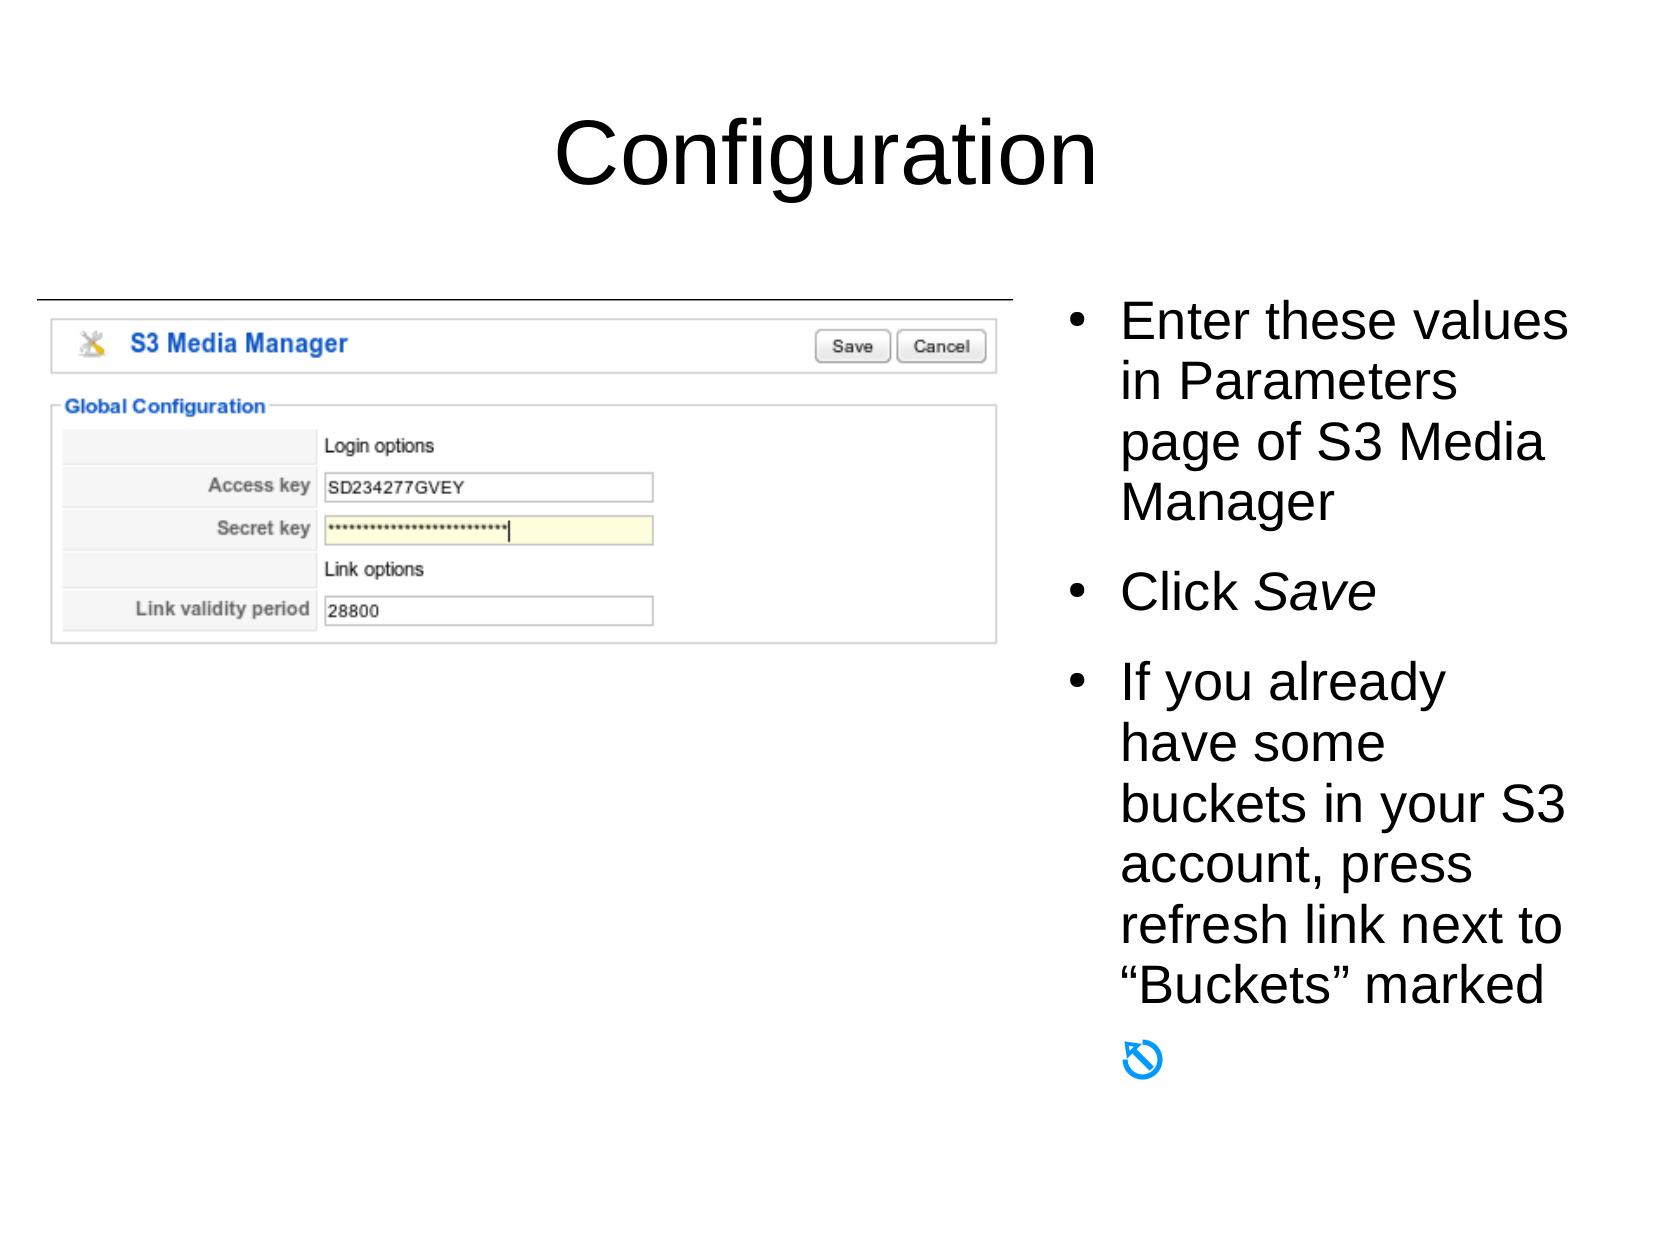

# Configuration
Enter these values in Parameters page of S3 Media Manager
Click Save
If you already have some buckets in your S3 account, press refresh link next to “Buckets” marked ⎋